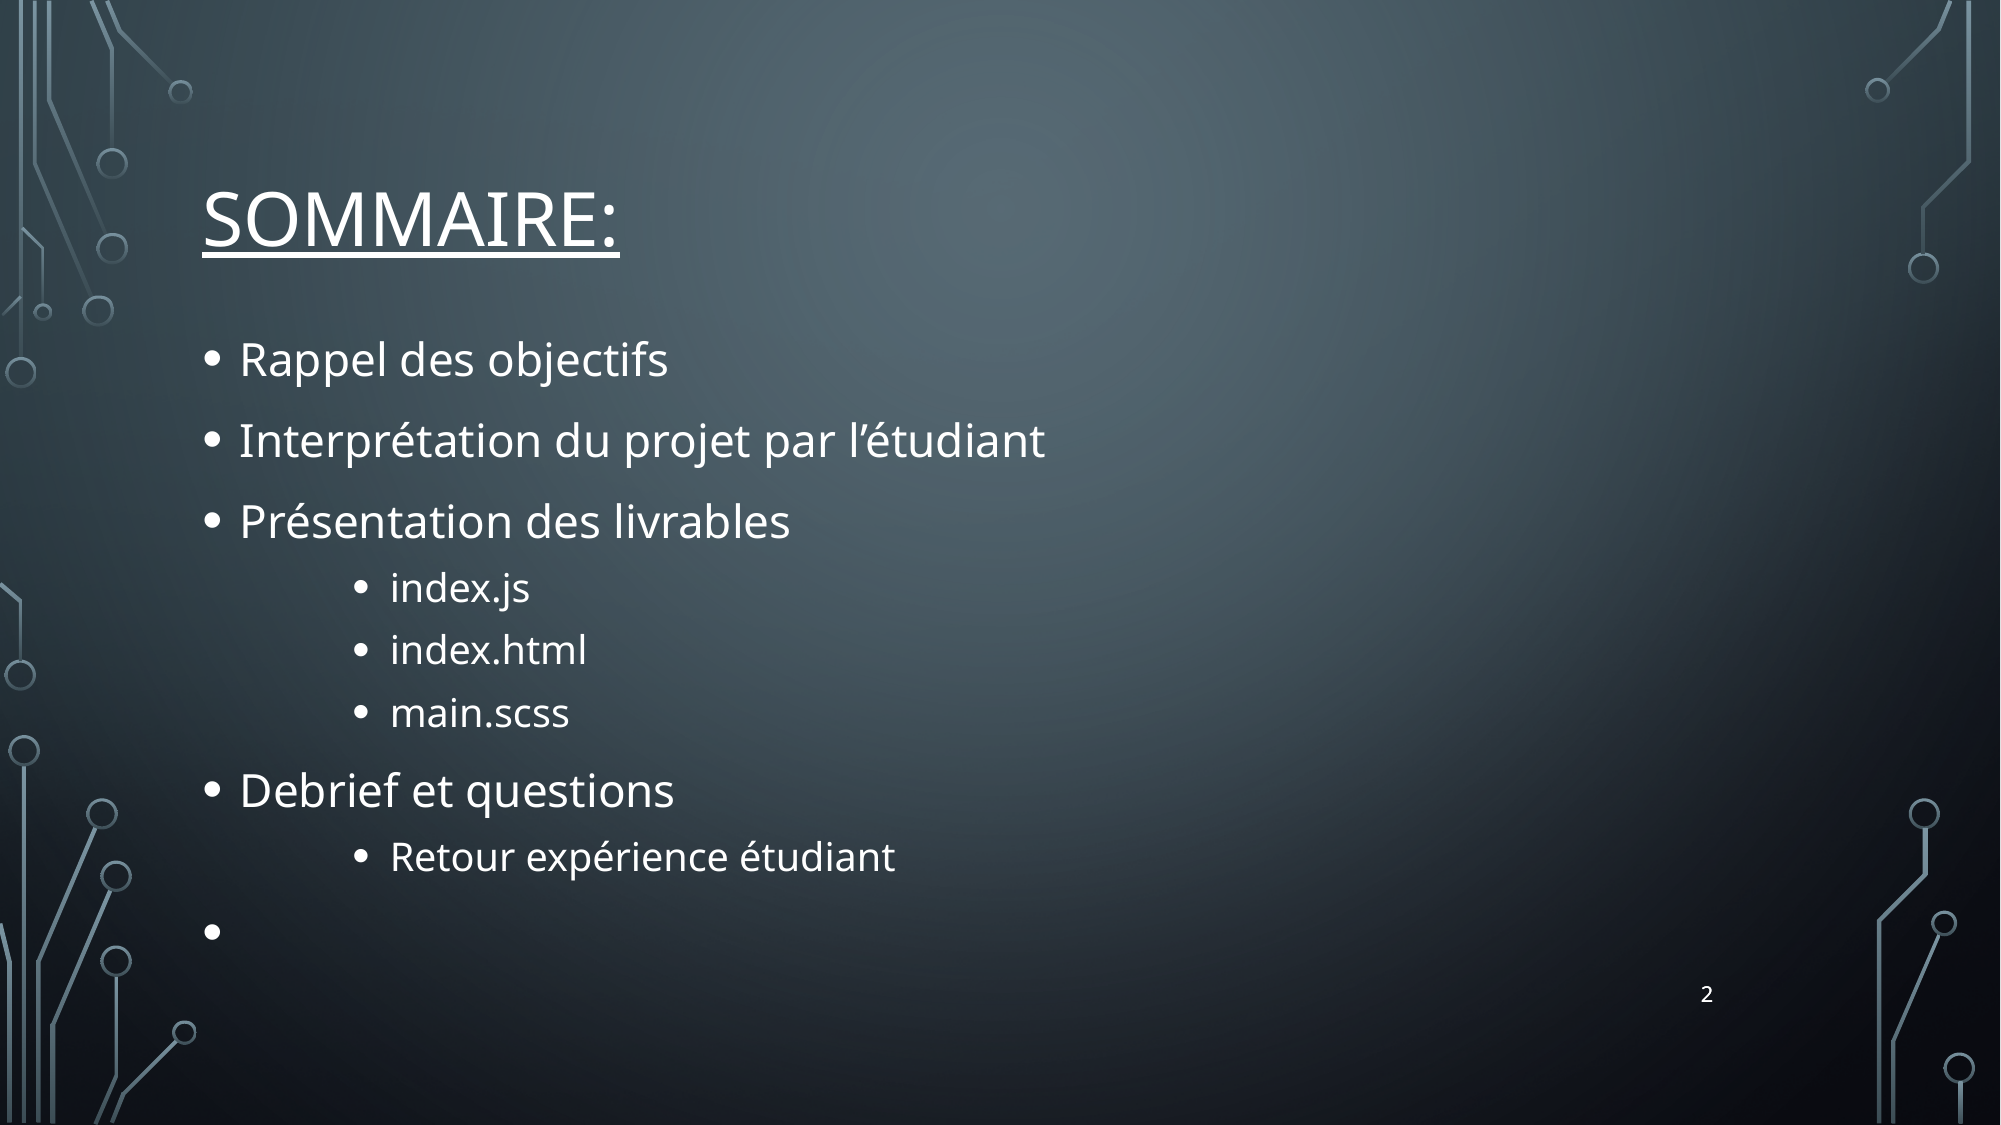

# Sommaire:
Rappel des objectifs
Interprétation du projet par l’étudiant
Présentation des livrables
index.js
index.html
main.scss
Debrief et questions
Retour expérience étudiant